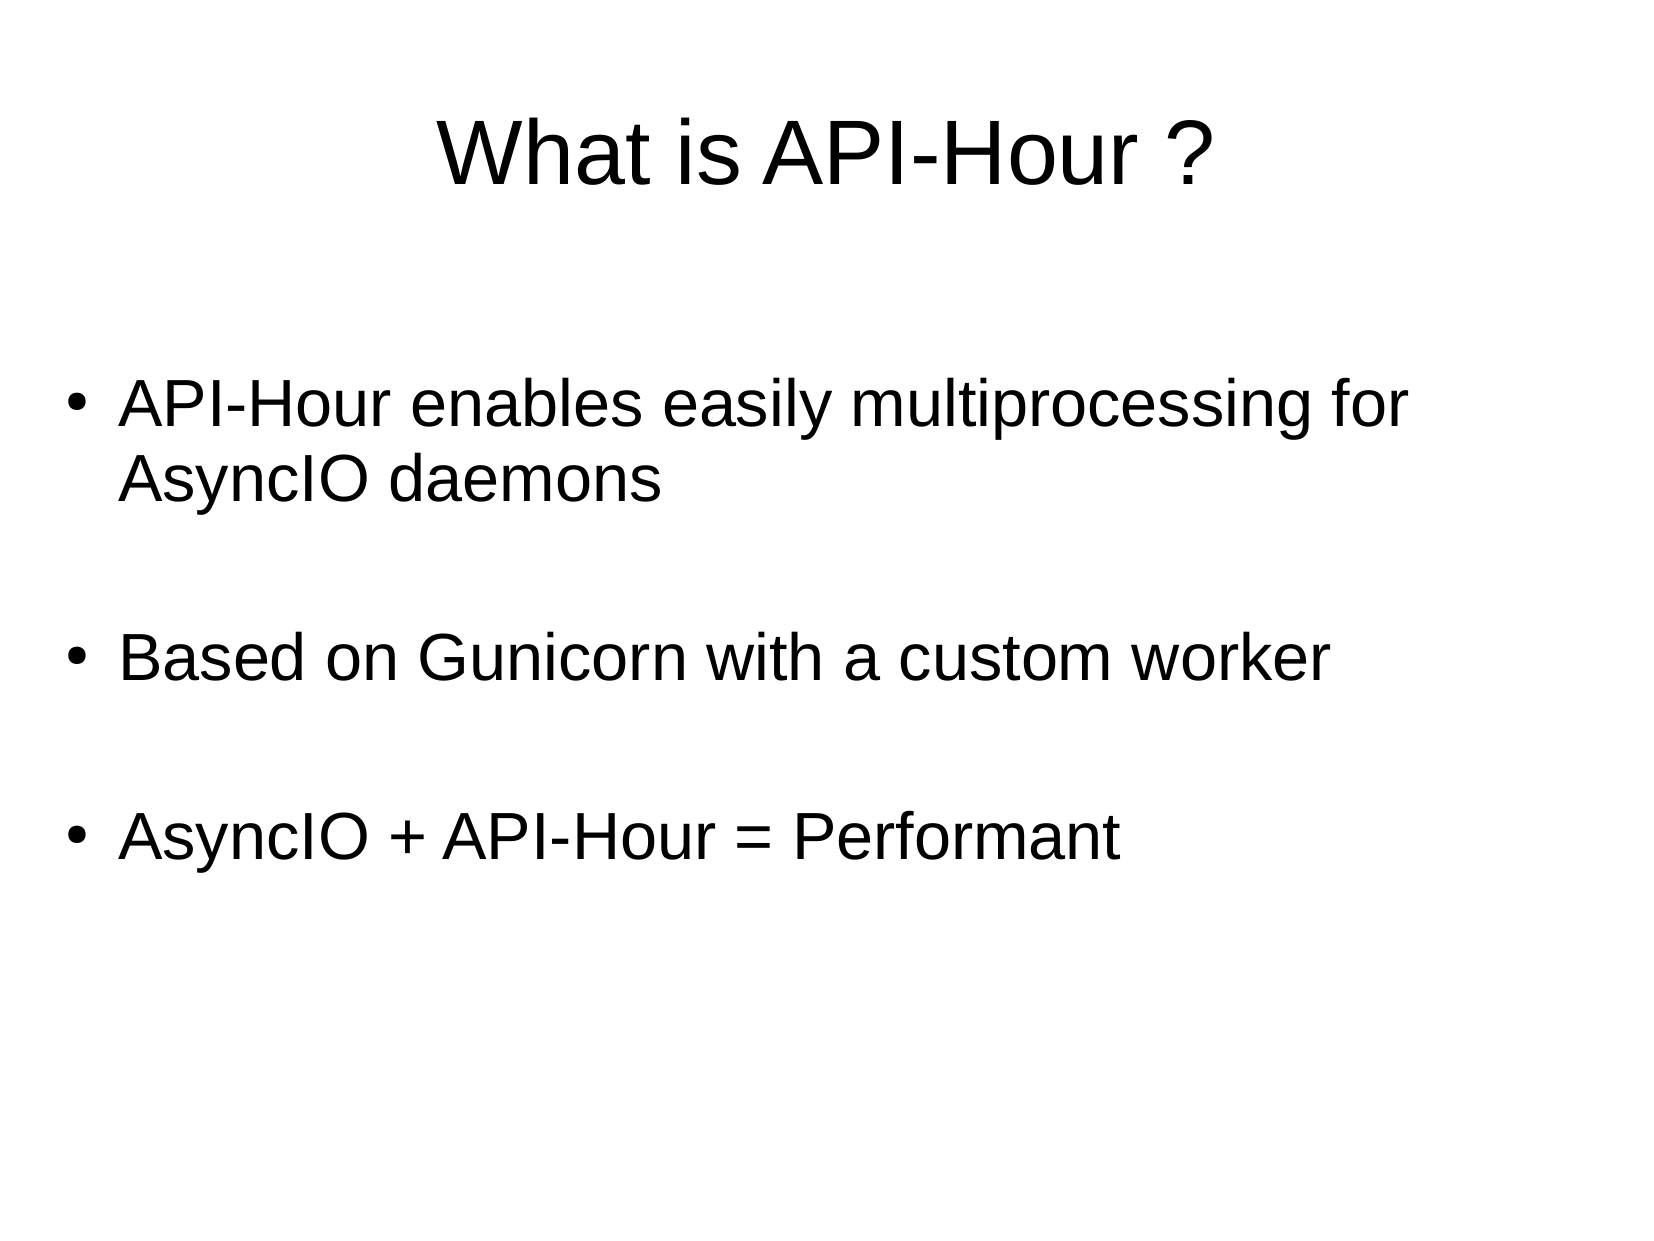

# What is API-Hour ?
API-Hour enables easily multiprocessing for AsyncIO daemons
Based on Gunicorn with a custom worker
AsyncIO + API-Hour = Performant